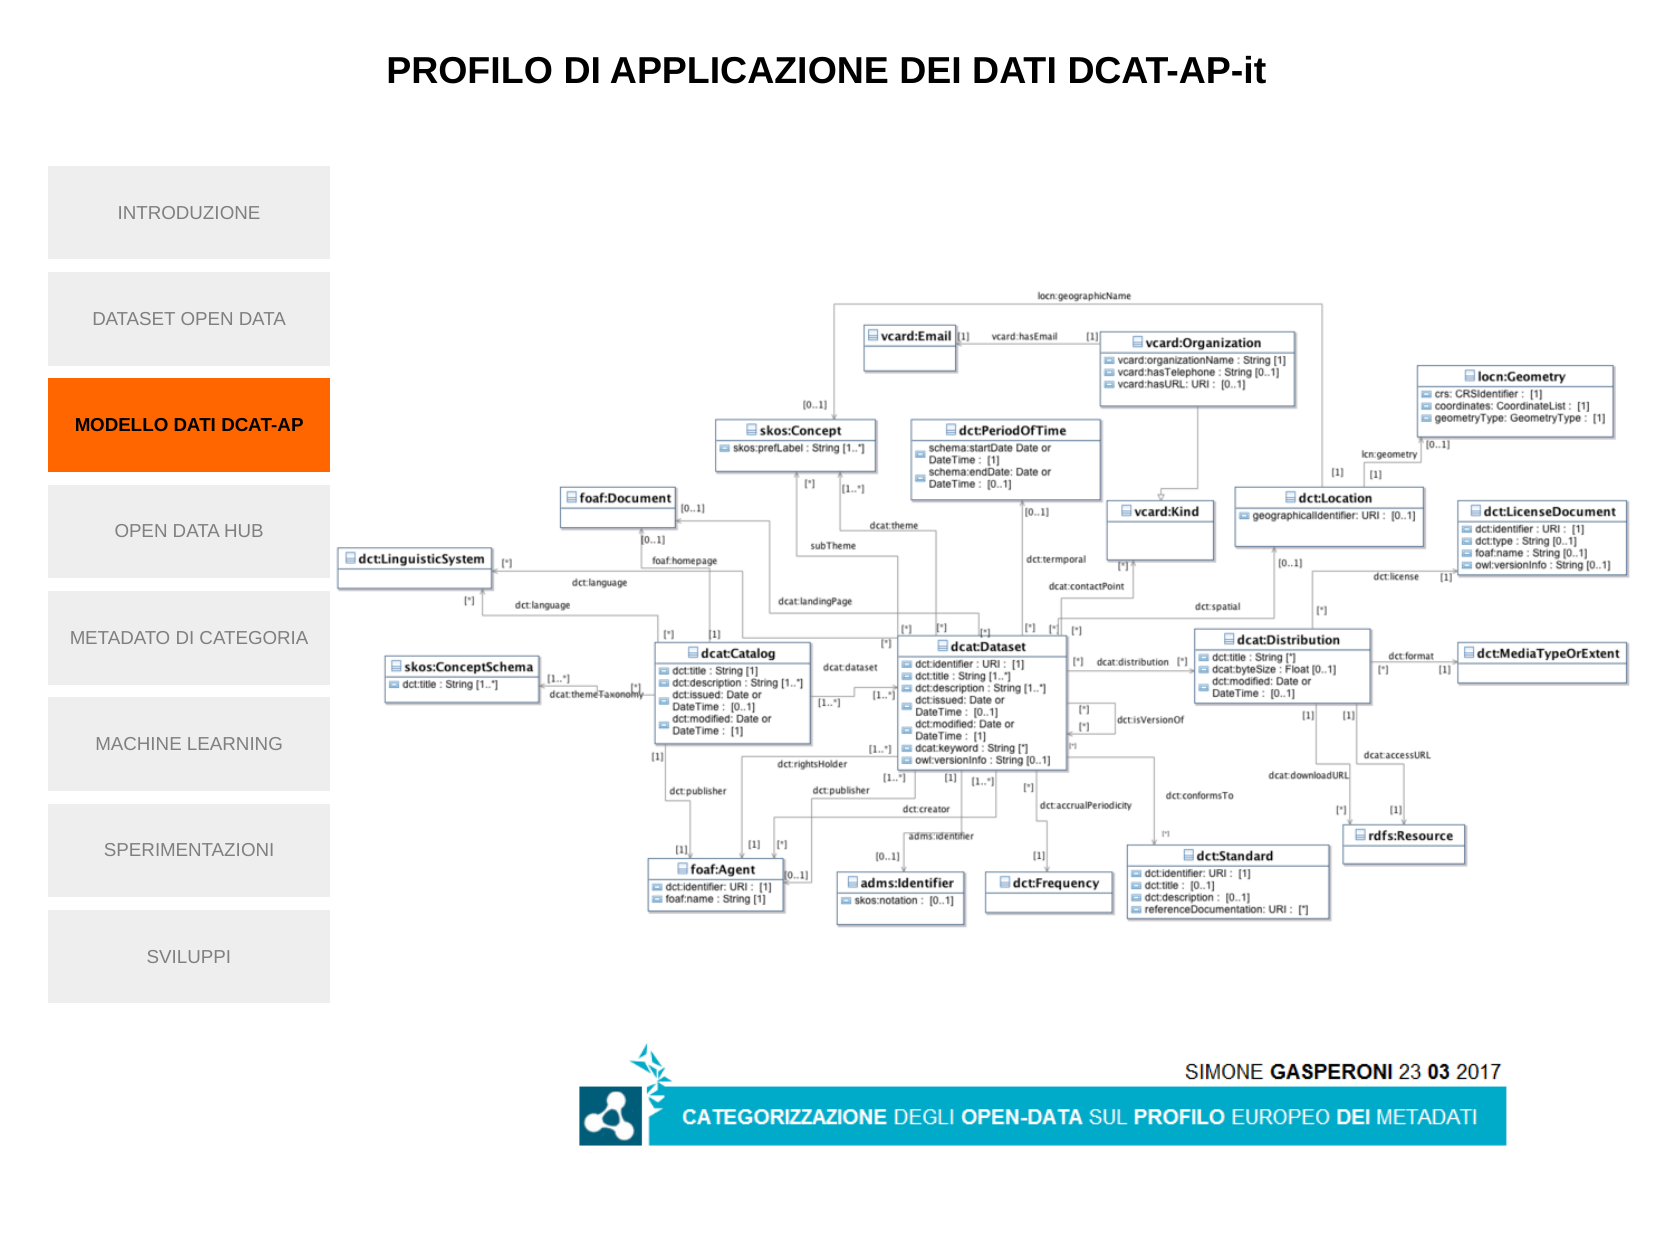

PROFILO DI APPLICAZIONE DEI DATI DCAT-AP-it
INTRODUZIONE
DATASET OPEN DATA
MODELLO DATI DCAT-AP
OPEN DATA HUB
METADATO DI CATEGORIA
MACHINE LEARNING
SPERIMENTAZIONI
SVILUPPI